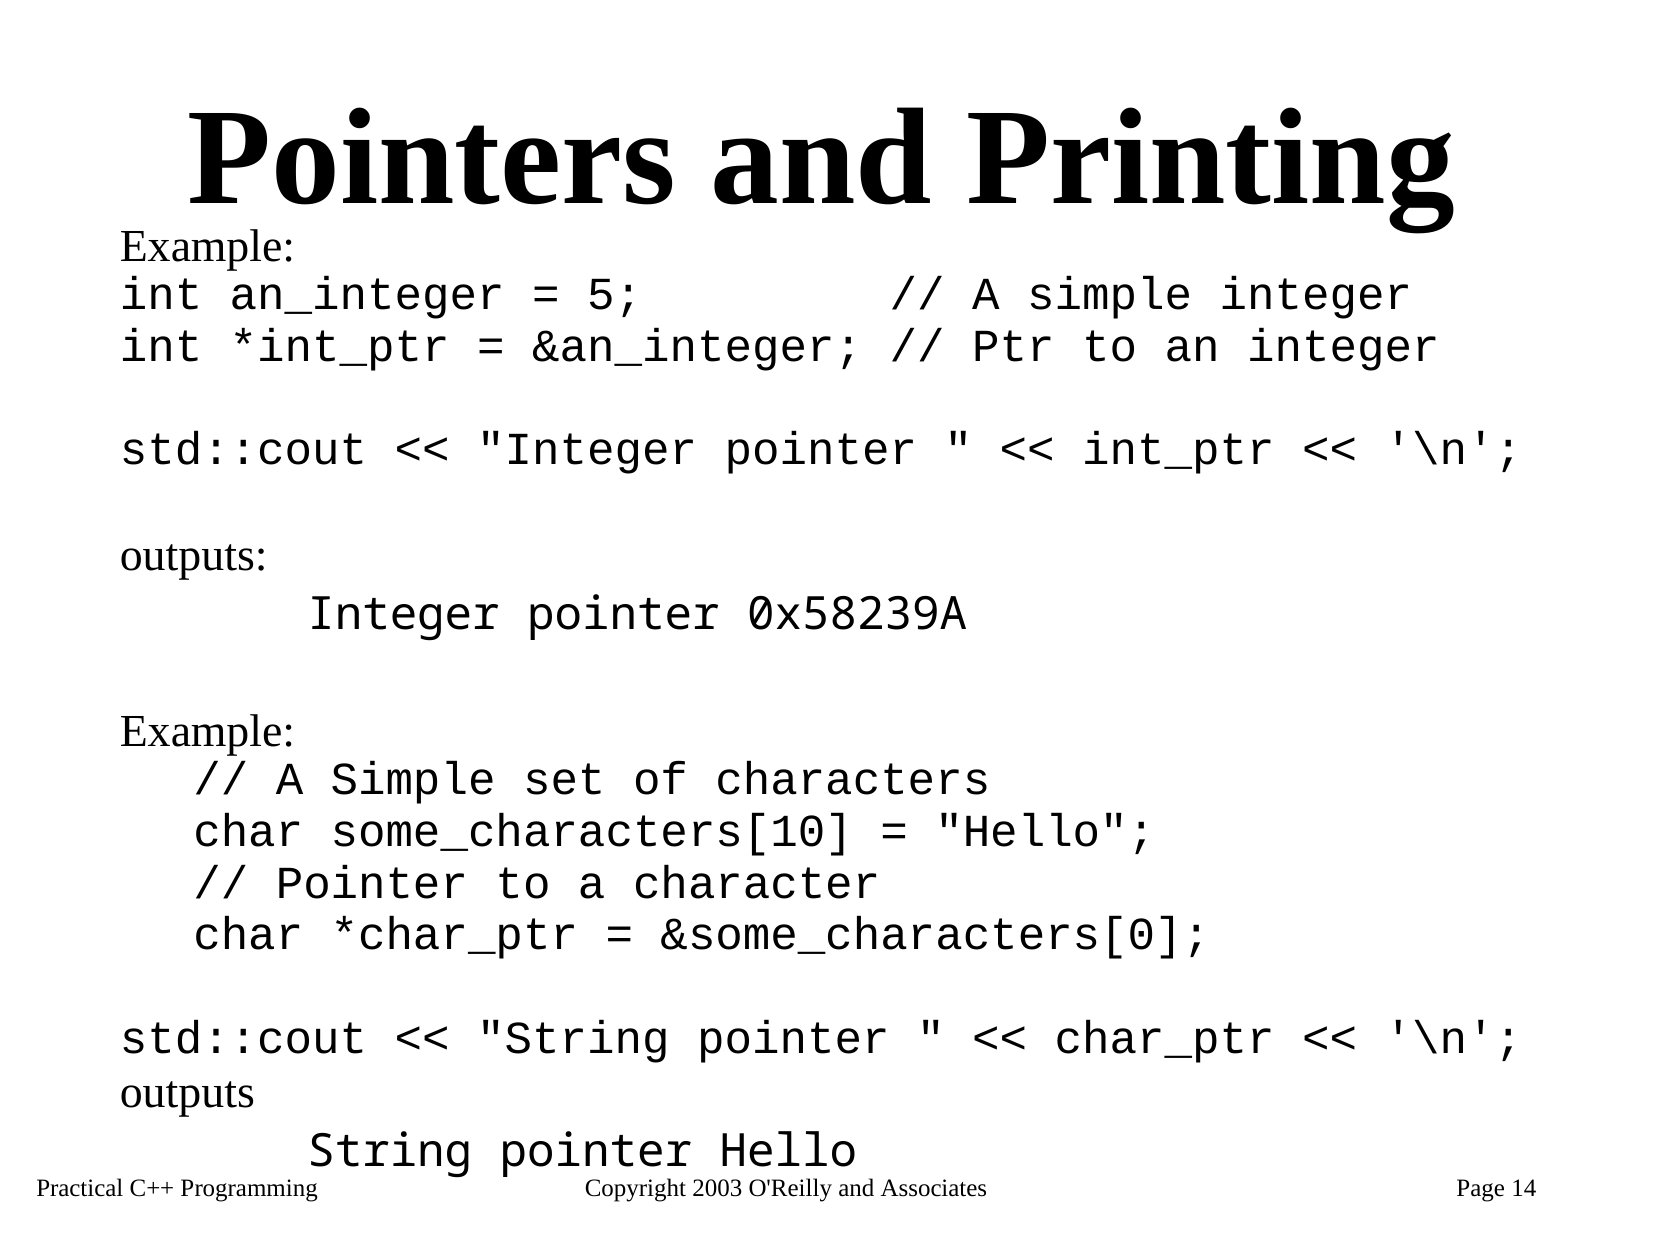

# Pointers and Printing
Example:
int an_integer = 5;         // A simple integer
int *int_ptr = &an_integer; // Ptr to an integer
std::cout << "Integer pointer " << int_ptr << '\n';
outputs:
	Integer pointer 0x58239A
Example:
	// A Simple set of characters
	char some_characters[10] = "Hello";
	// Pointer to a character
	char *char_ptr = &some_characters[0];
std::cout << "String pointer " << char_ptr << '\n';
outputs
	String pointer Hello